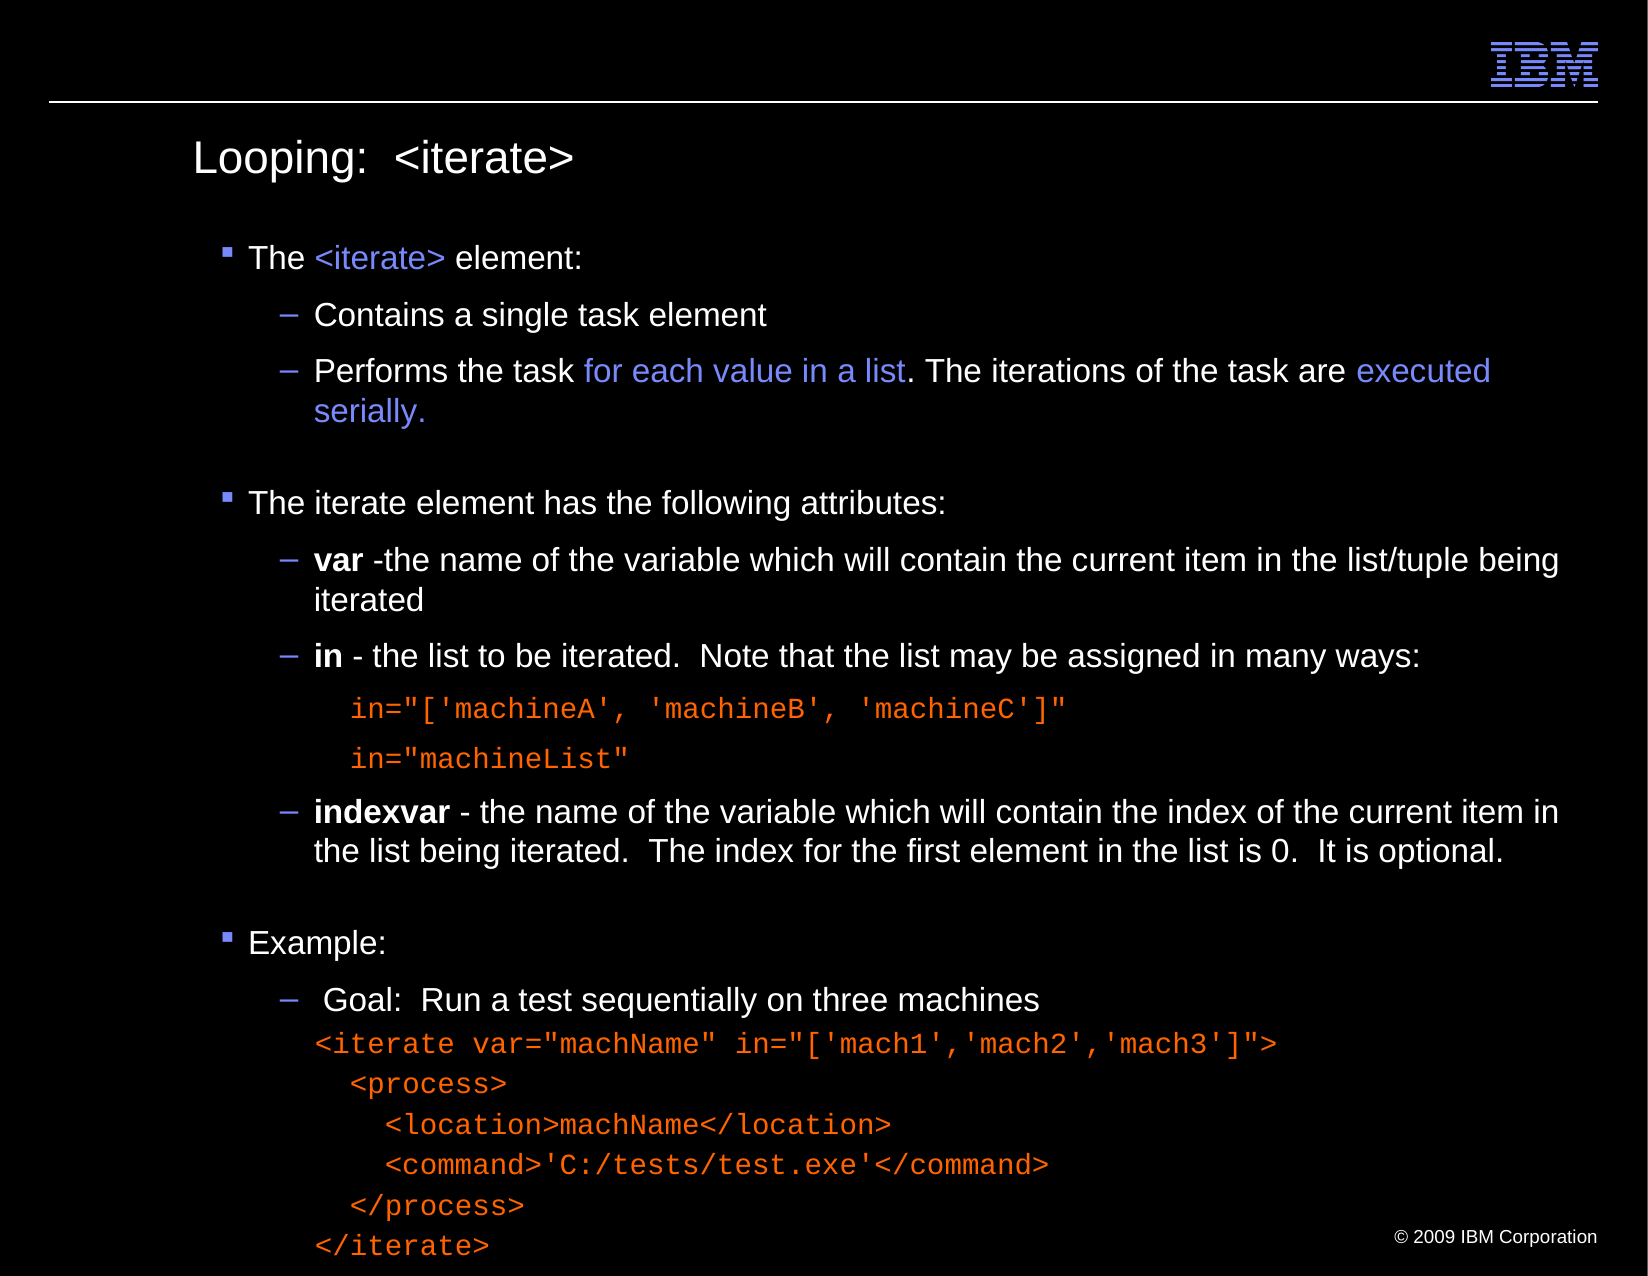

# Looping: <iterate>
The <iterate> element:
Contains a single task element
Performs the task for each value in a list. The iterations of the task are executed serially.
The iterate element has the following attributes:
var -the name of the variable which will contain the current item in the list/tuple being iterated
in - the list to be iterated. Note that the list may be assigned in many ways:
 in="['machineA', 'machineB', 'machineC']"
 in="machineList"
indexvar - the name of the variable which will contain the index of the current item in the list being iterated. The index for the first element in the list is 0. It is optional.
Example:
 Goal: Run a test sequentially on three machines
 <iterate var="machName" in="['mach1','mach2','mach3']">
 <process>
 <location>machName</location>
 <command>'C:/tests/test.exe'</command>
 </process>
 </iterate>